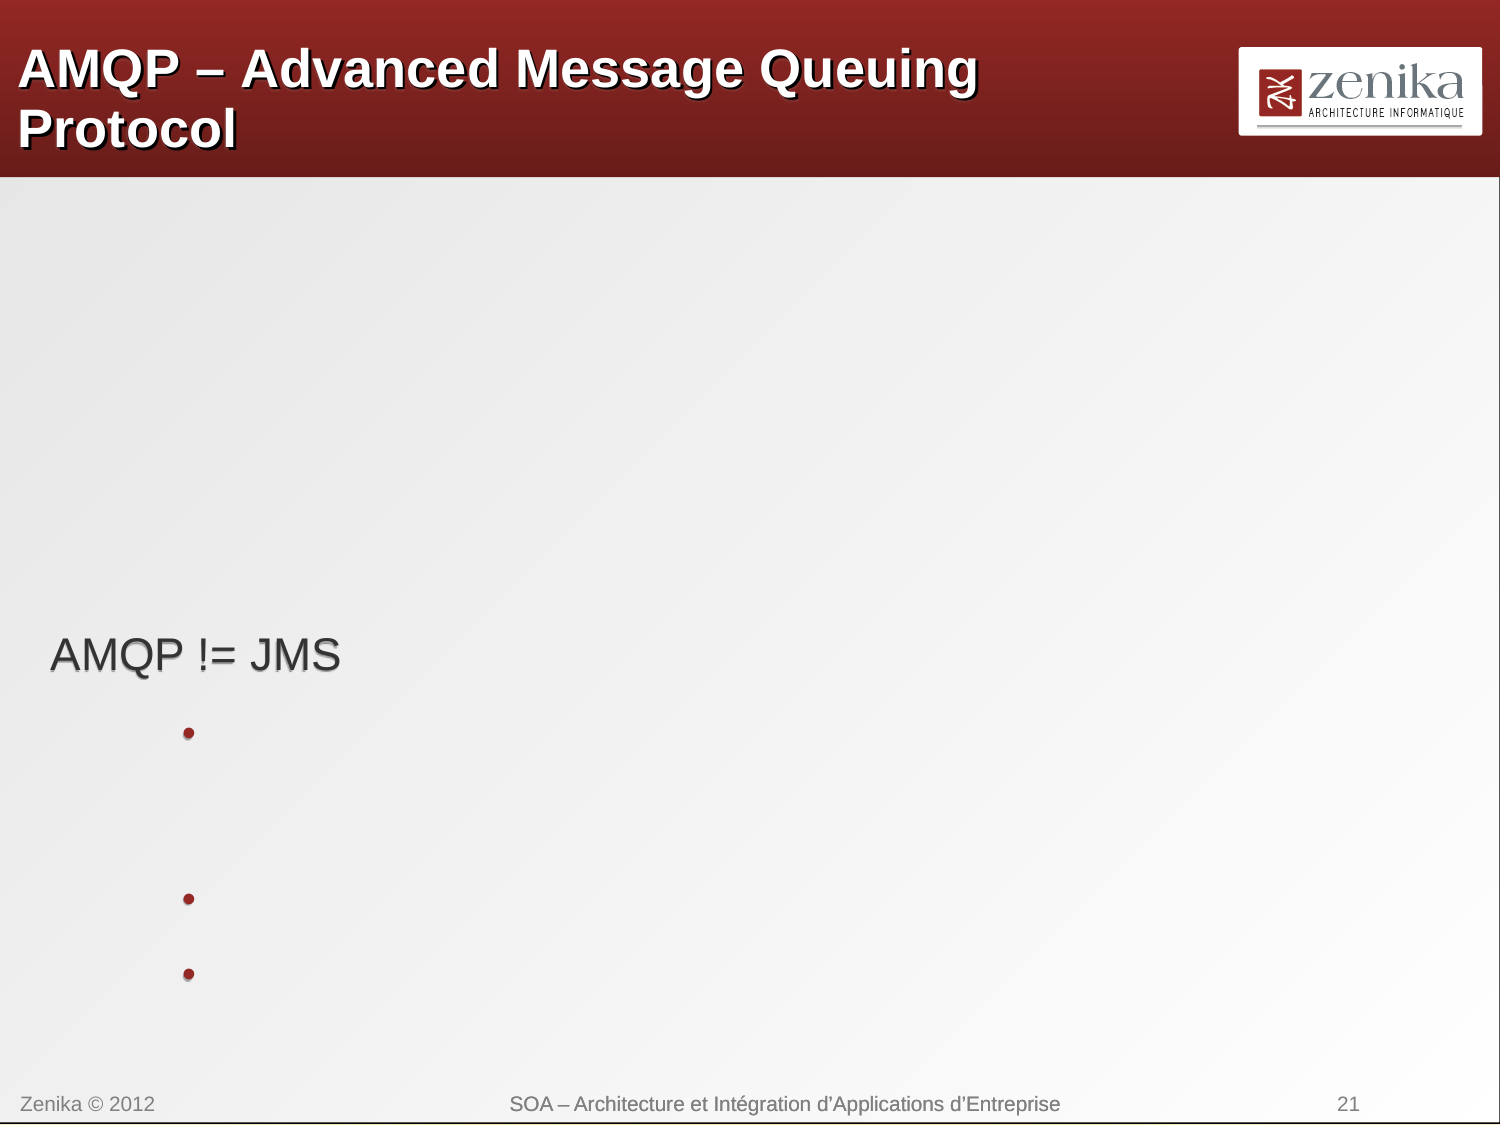

# AMQP – Advanced Message Queuing Protocol
AMQP != JMS
SOA – Architecture et Intégration d’Applications d’Entreprise